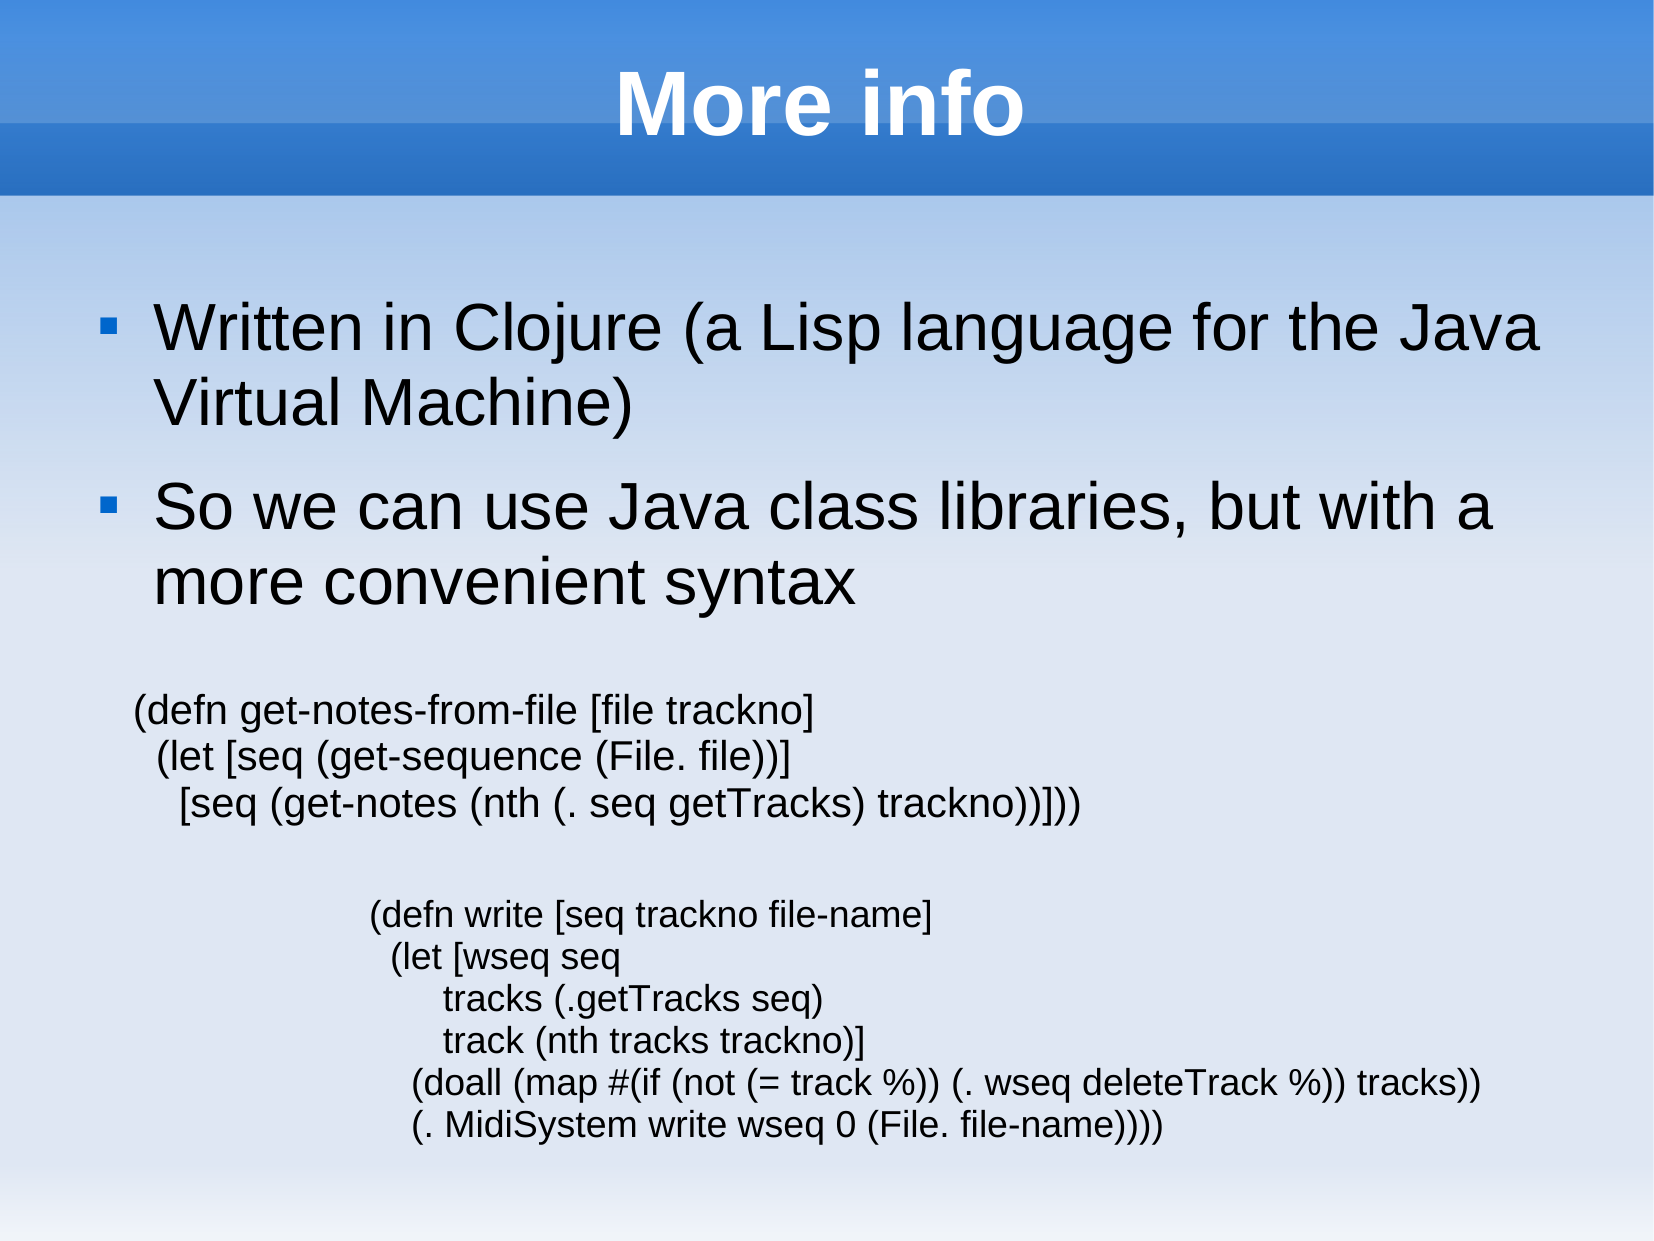

# More info
Written in Clojure (a Lisp language for the Java Virtual Machine)
So we can use Java class libraries, but with a more convenient syntax
(defn get-notes-from-file [file trackno]
 (let [seq (get-sequence (File. file))]
 [seq (get-notes (nth (. seq getTracks) trackno))]))
(defn write [seq trackno file-name]
 (let [wseq seq
	tracks (.getTracks seq)
	track (nth tracks trackno)]
 (doall (map #(if (not (= track %)) (. wseq deleteTrack %)) tracks))
 (. MidiSystem write wseq 0 (File. file-name))))